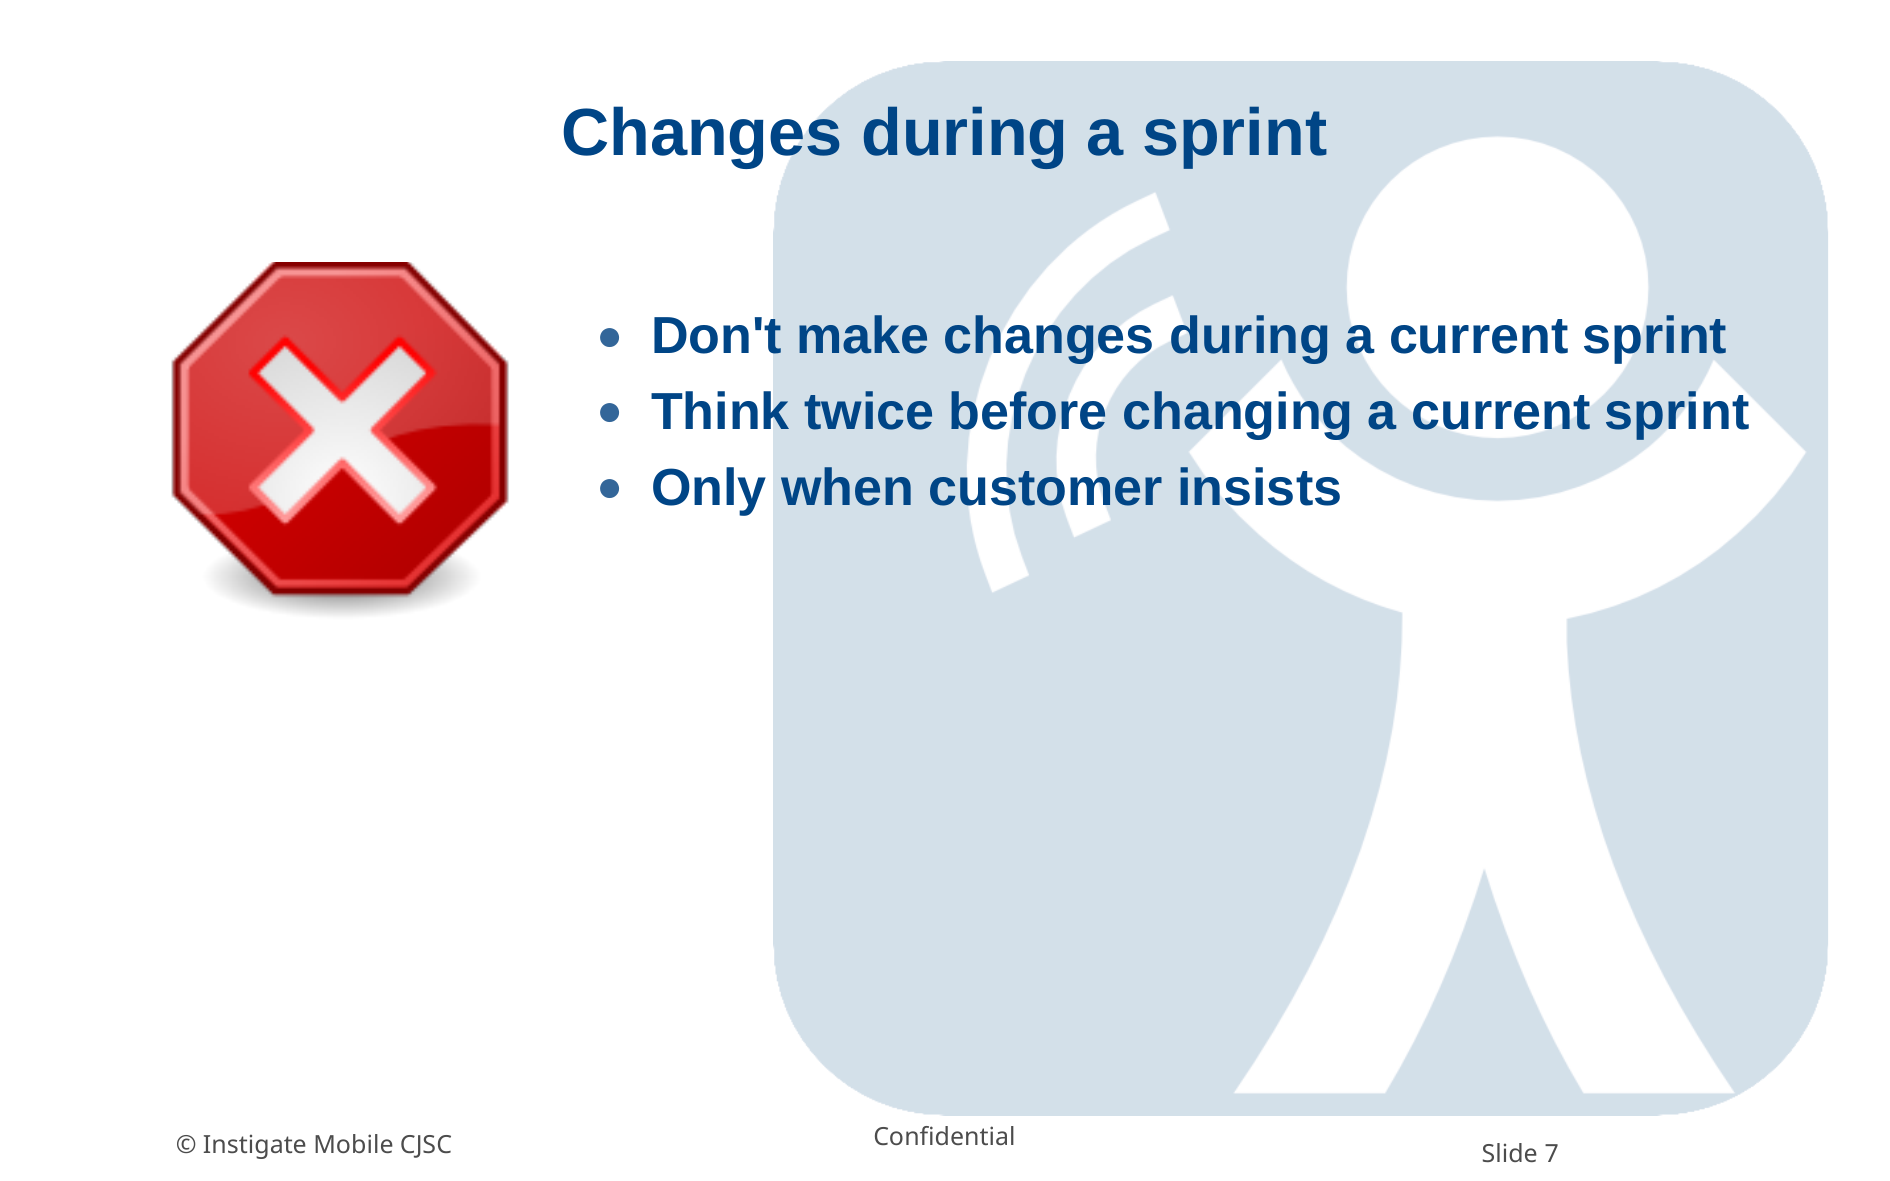

Changes during a sprint
Don't make changes during a current sprint
Think twice before changing a current sprint
Only when customer insists
Confidential